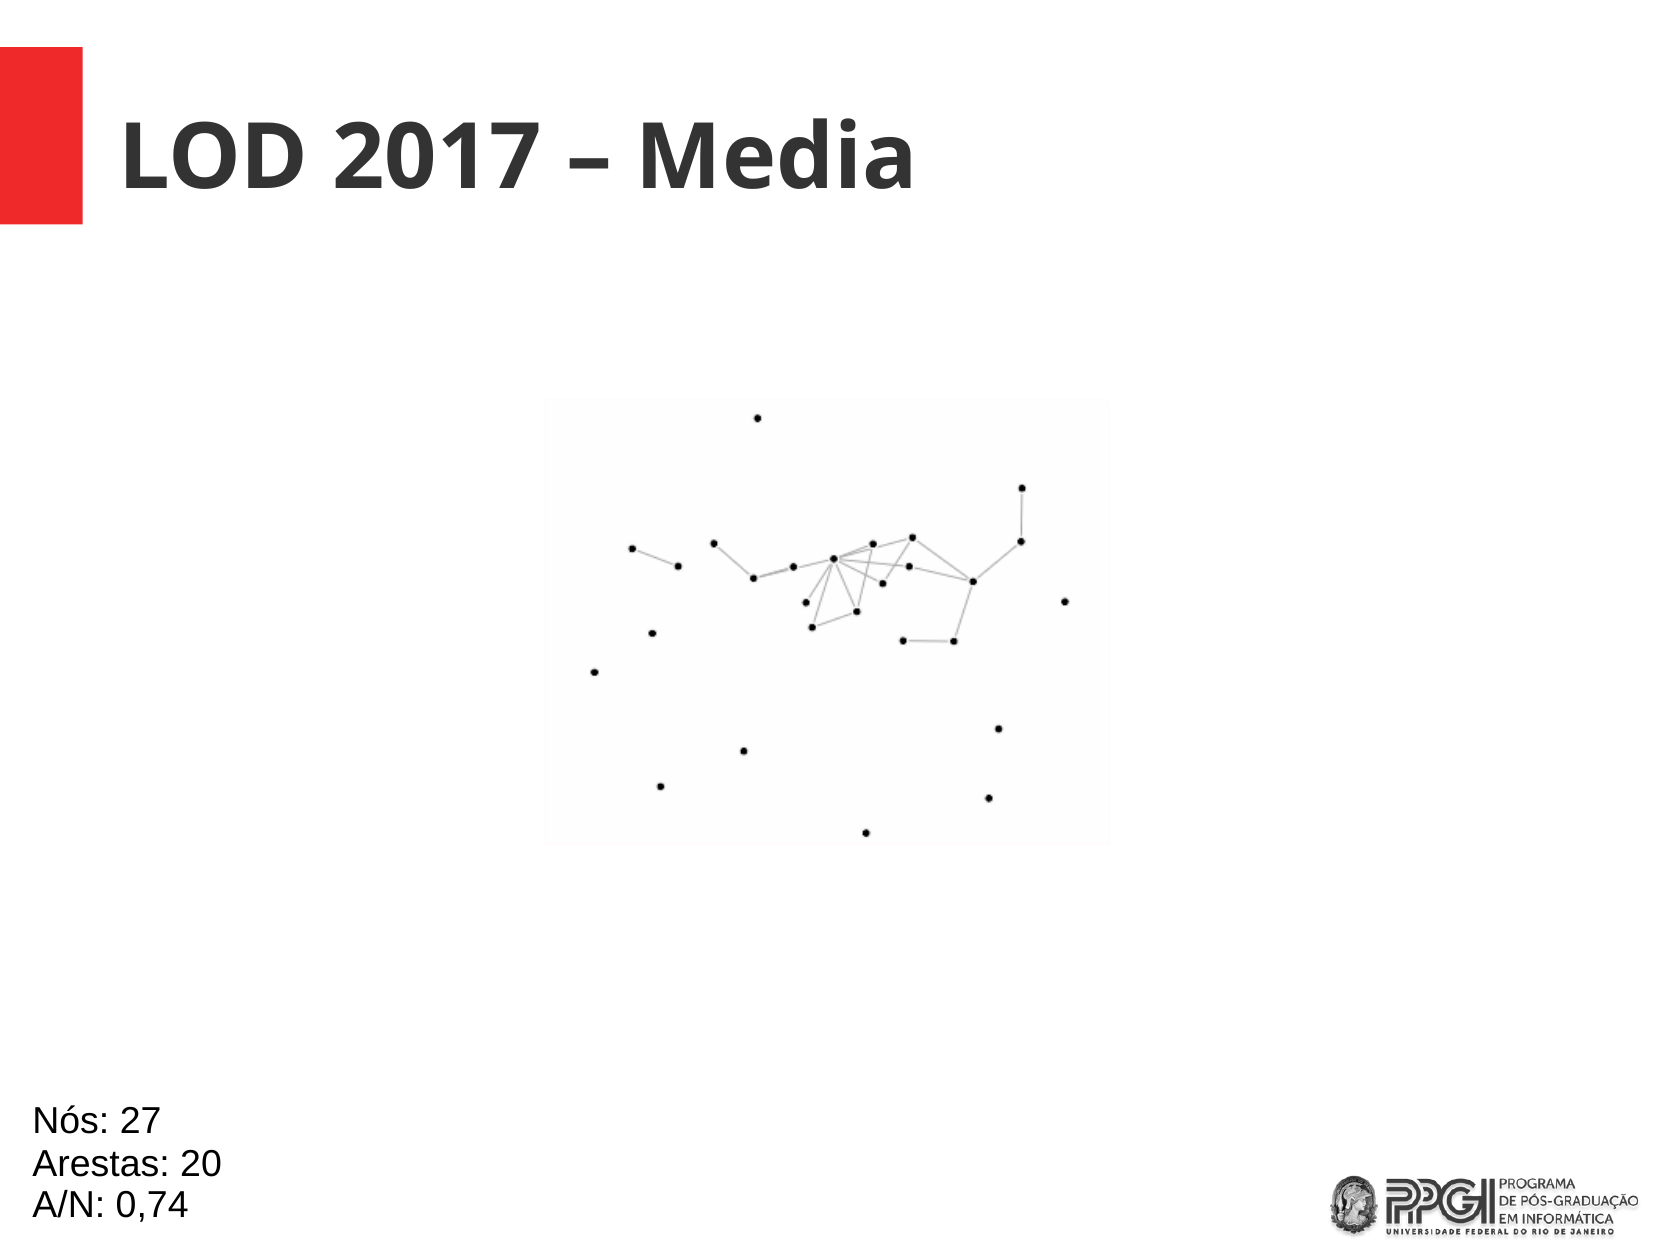

# LOD 2017 – Media
Nós: 27
Arestas: 20
A/N: 0,74